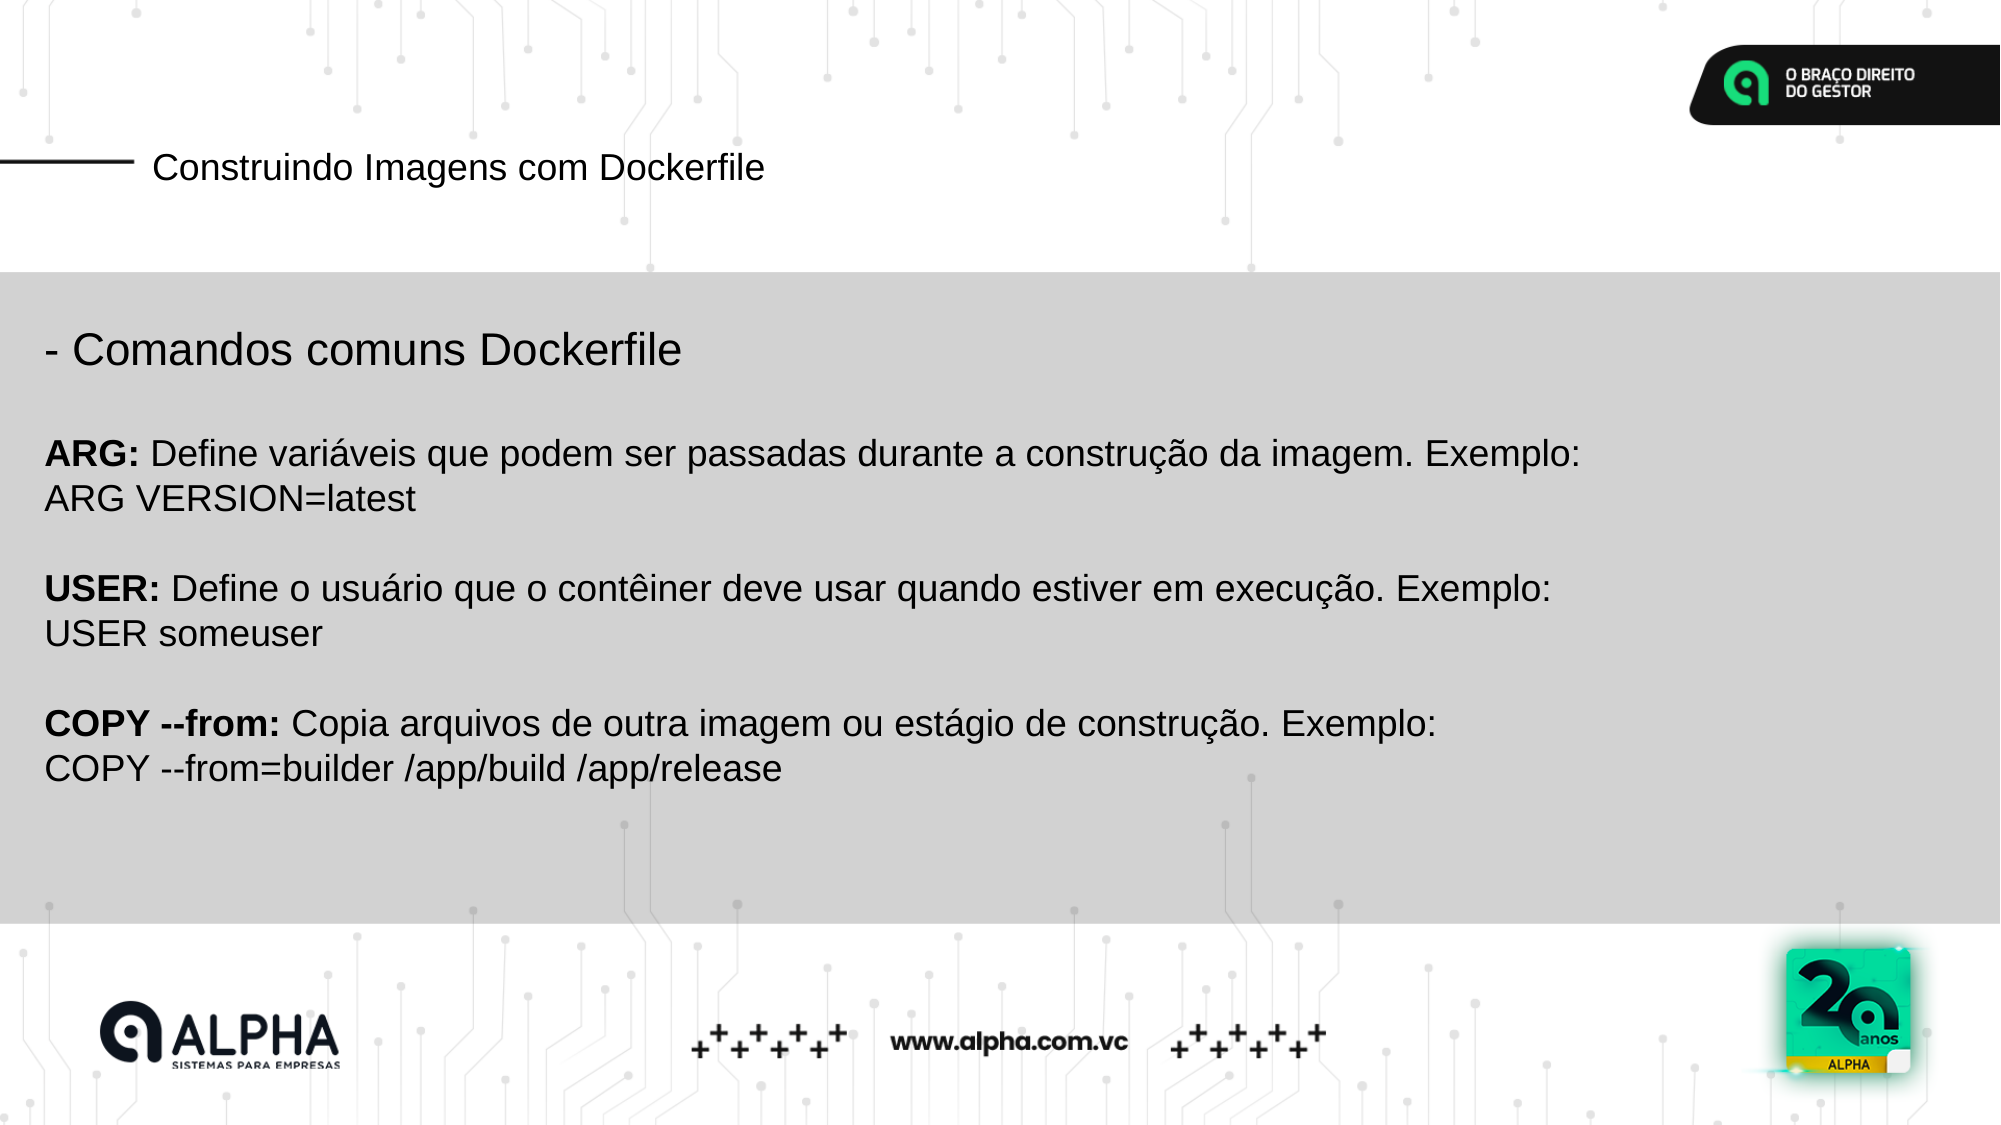

Construindo Imagens com Dockerfile
- Comandos comuns Dockerfile
ARG: Define variáveis que podem ser passadas durante a construção da imagem. Exemplo:
ARG VERSION=latest
USER: Define o usuário que o contêiner deve usar quando estiver em execução. Exemplo:
USER someuser
COPY --from: Copia arquivos de outra imagem ou estágio de construção. Exemplo:
COPY --from=builder /app/build /app/release